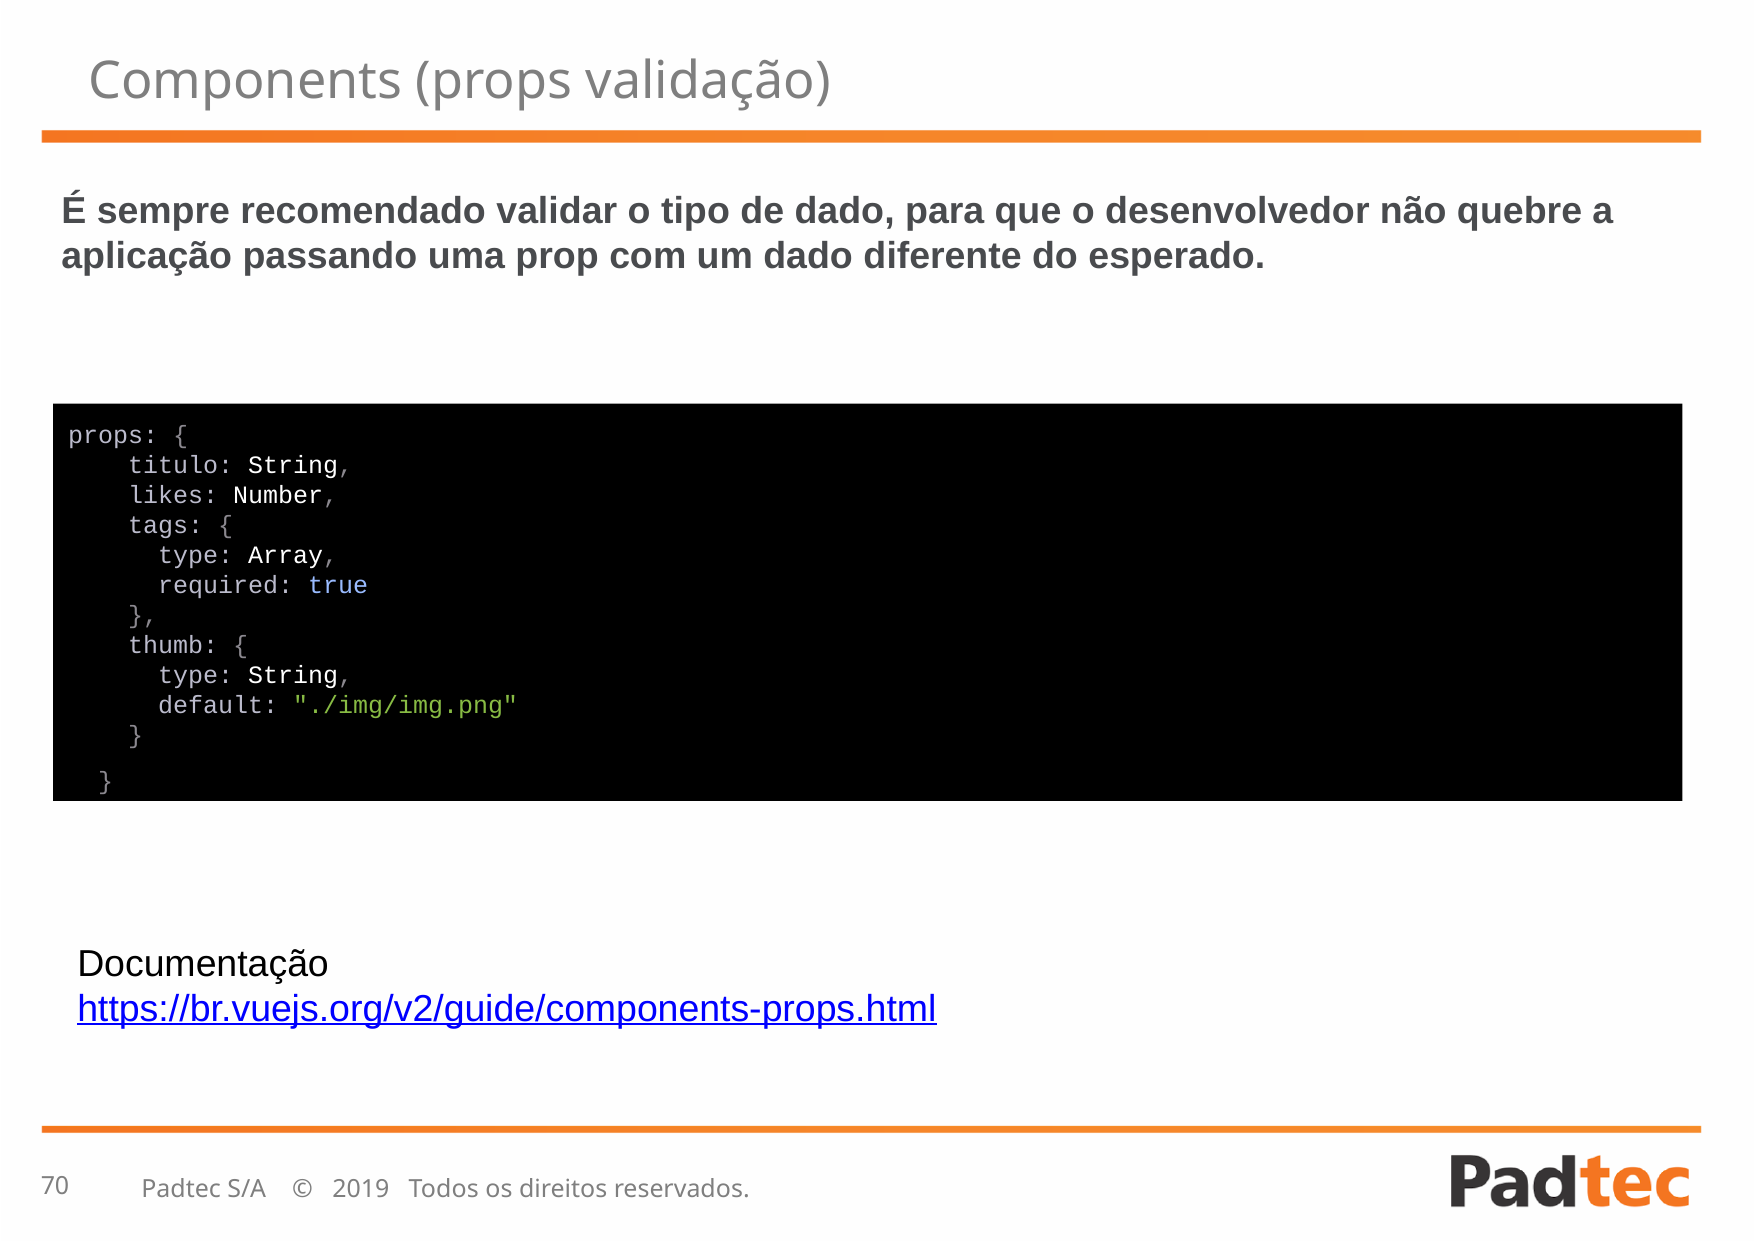

# Components (props validação)
É sempre recomendado validar o tipo de dado, para que o desenvolvedor não quebre a aplicação passando uma prop com um dado diferente do esperado.
props: {
 titulo: String,
 likes: Number,
 tags: {
 type: Array,
 required: true
 },
 thumb: {
 type: String,
 default: "./img/img.png"
 }
 }
Documentação
https://br.vuejs.org/v2/guide/components-props.html